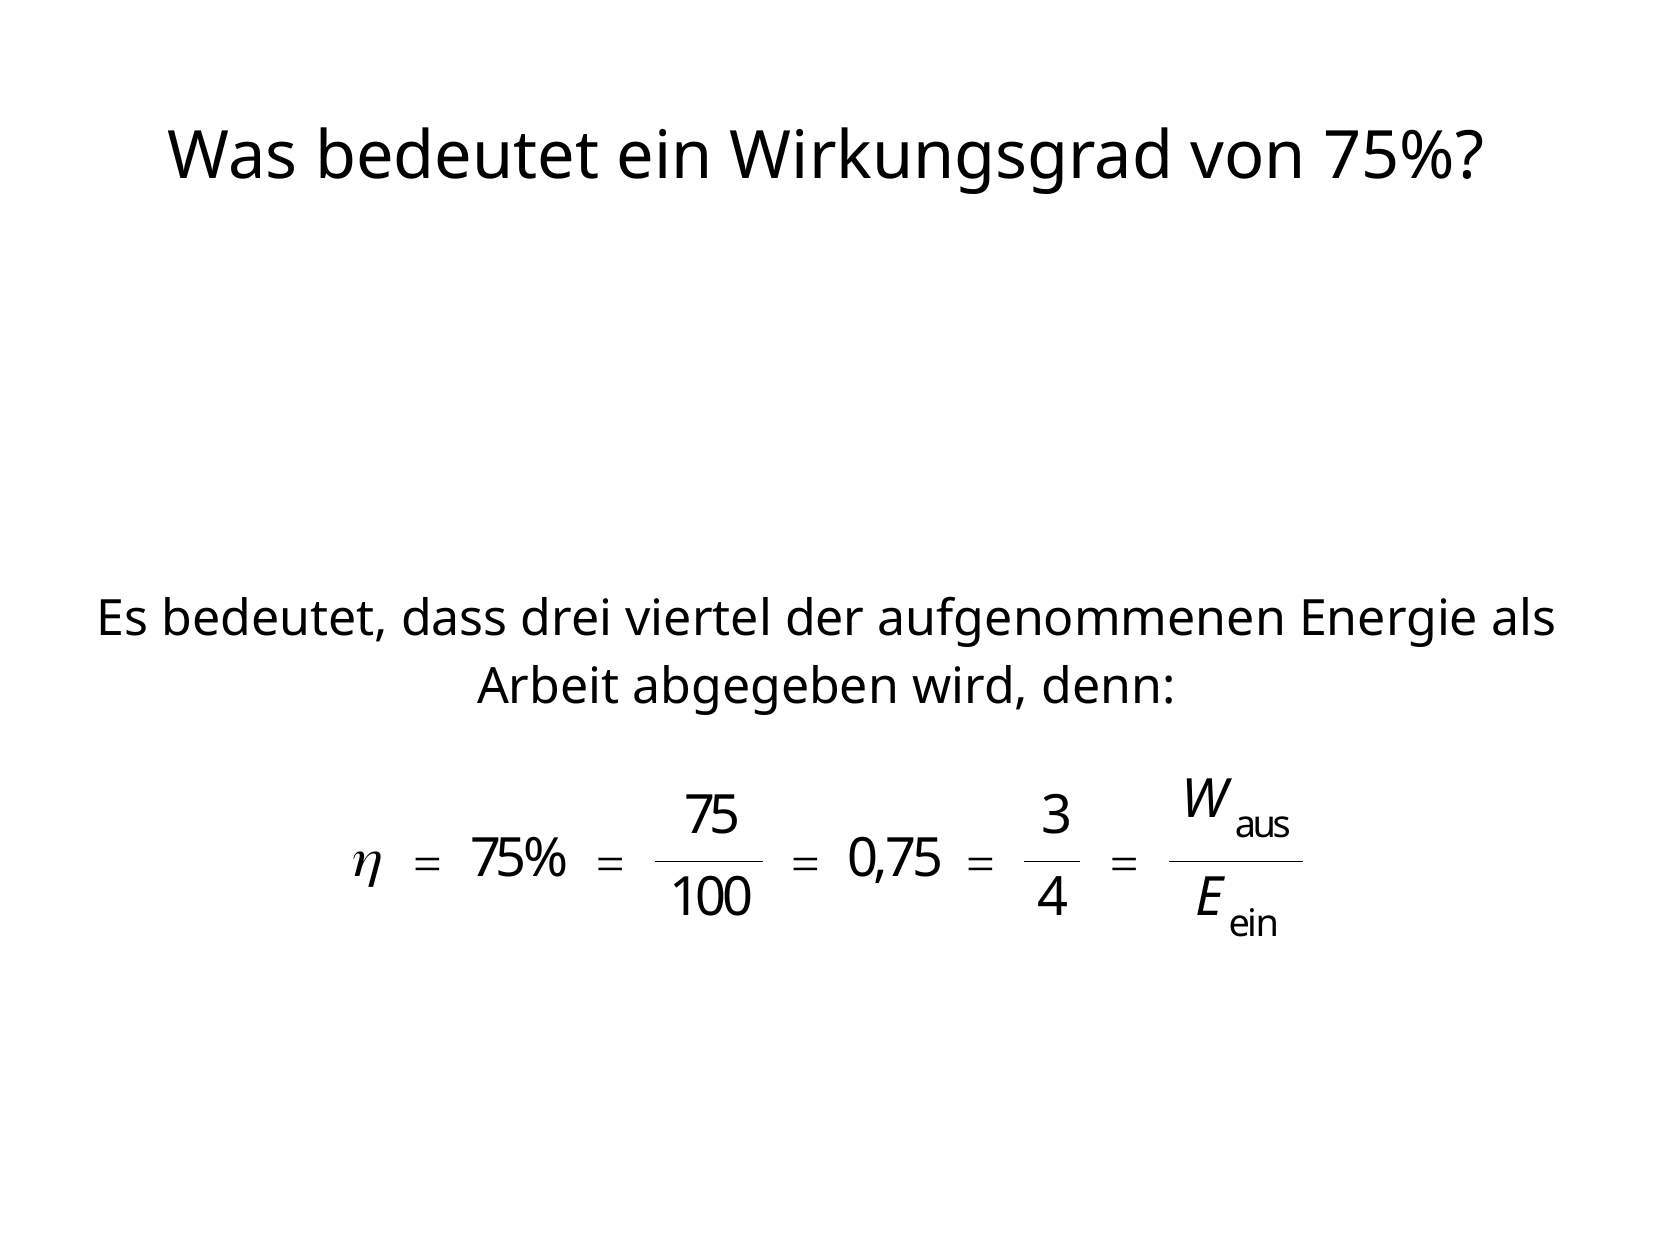

# Was bedeutet ein Wirkungsgrad von 75%?
Es bedeutet, dass drei viertel der aufgenommenen Energie als Arbeit abgegeben wird, denn: